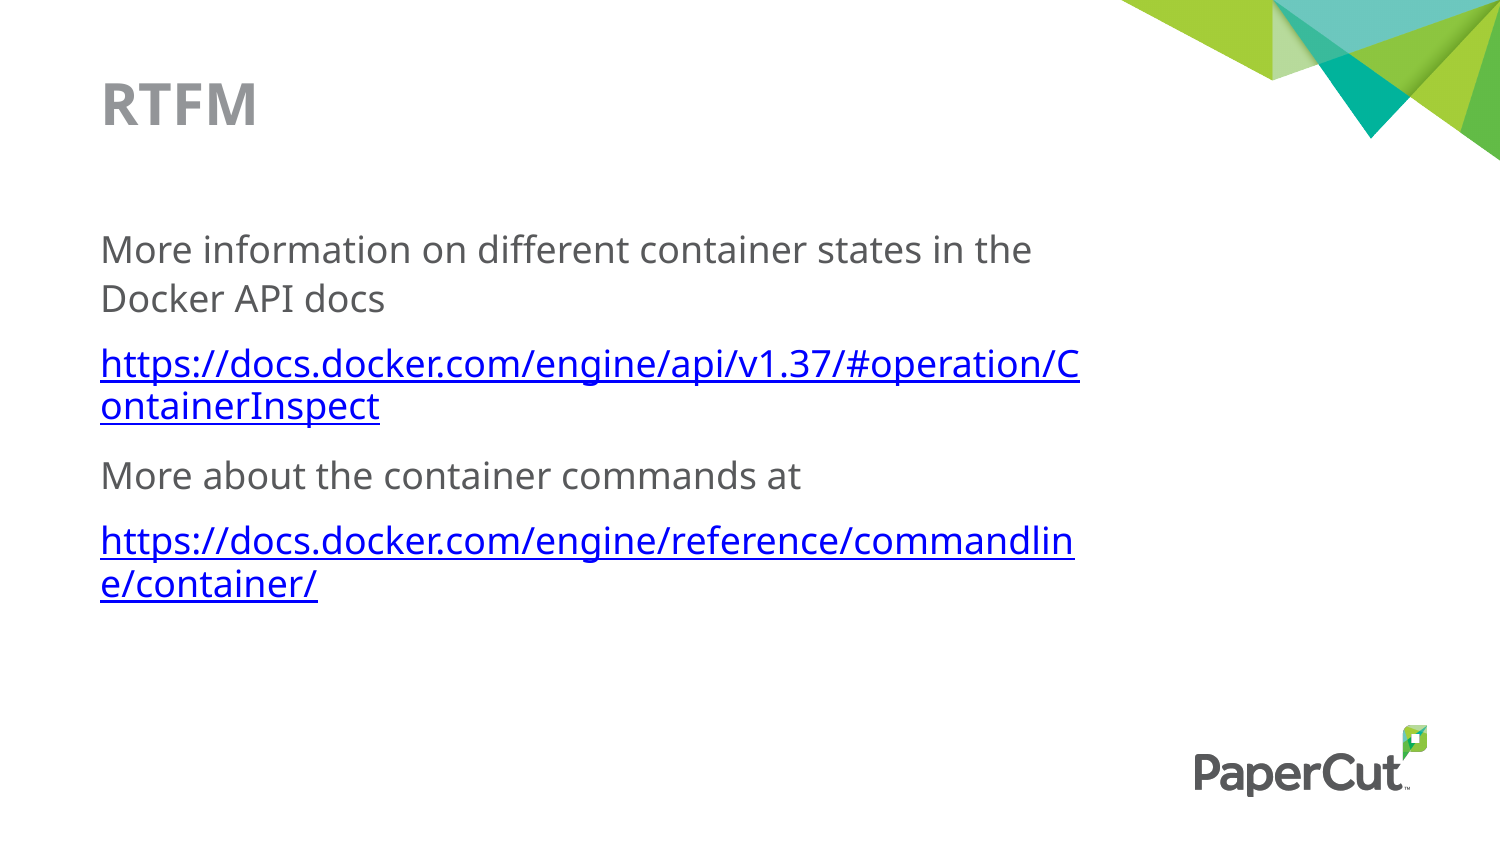

# RTFM
More information on different container states in the Docker API docs
https://docs.docker.com/engine/api/v1.37/#operation/ContainerInspect
More about the container commands at
https://docs.docker.com/engine/reference/commandline/container/